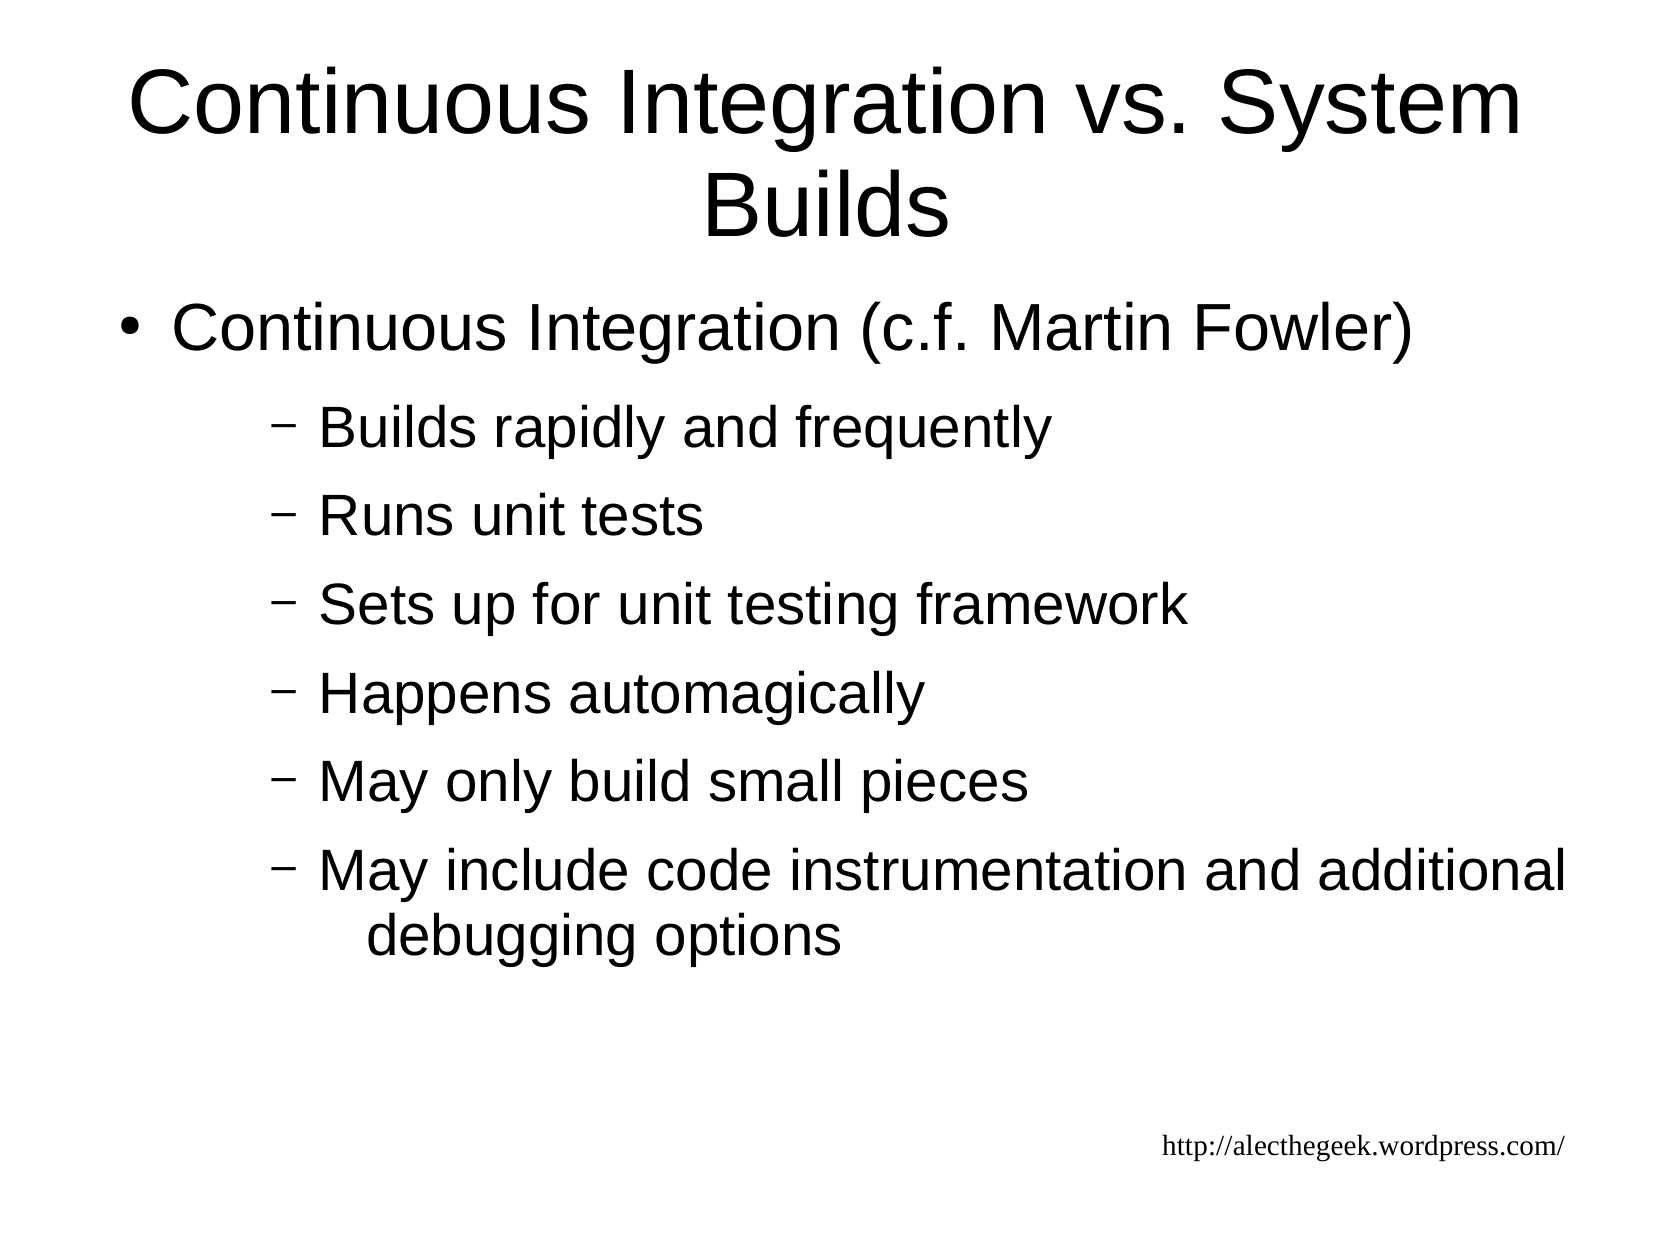

# Continuous Integration vs. System Builds
Continuous Integration (c.f. Martin Fowler)
Builds rapidly and frequently
Runs unit tests
Sets up for unit testing framework
Happens automagically
May only build small pieces
May include code instrumentation and additional debugging options
http://alecthegeek.wordpress.com/